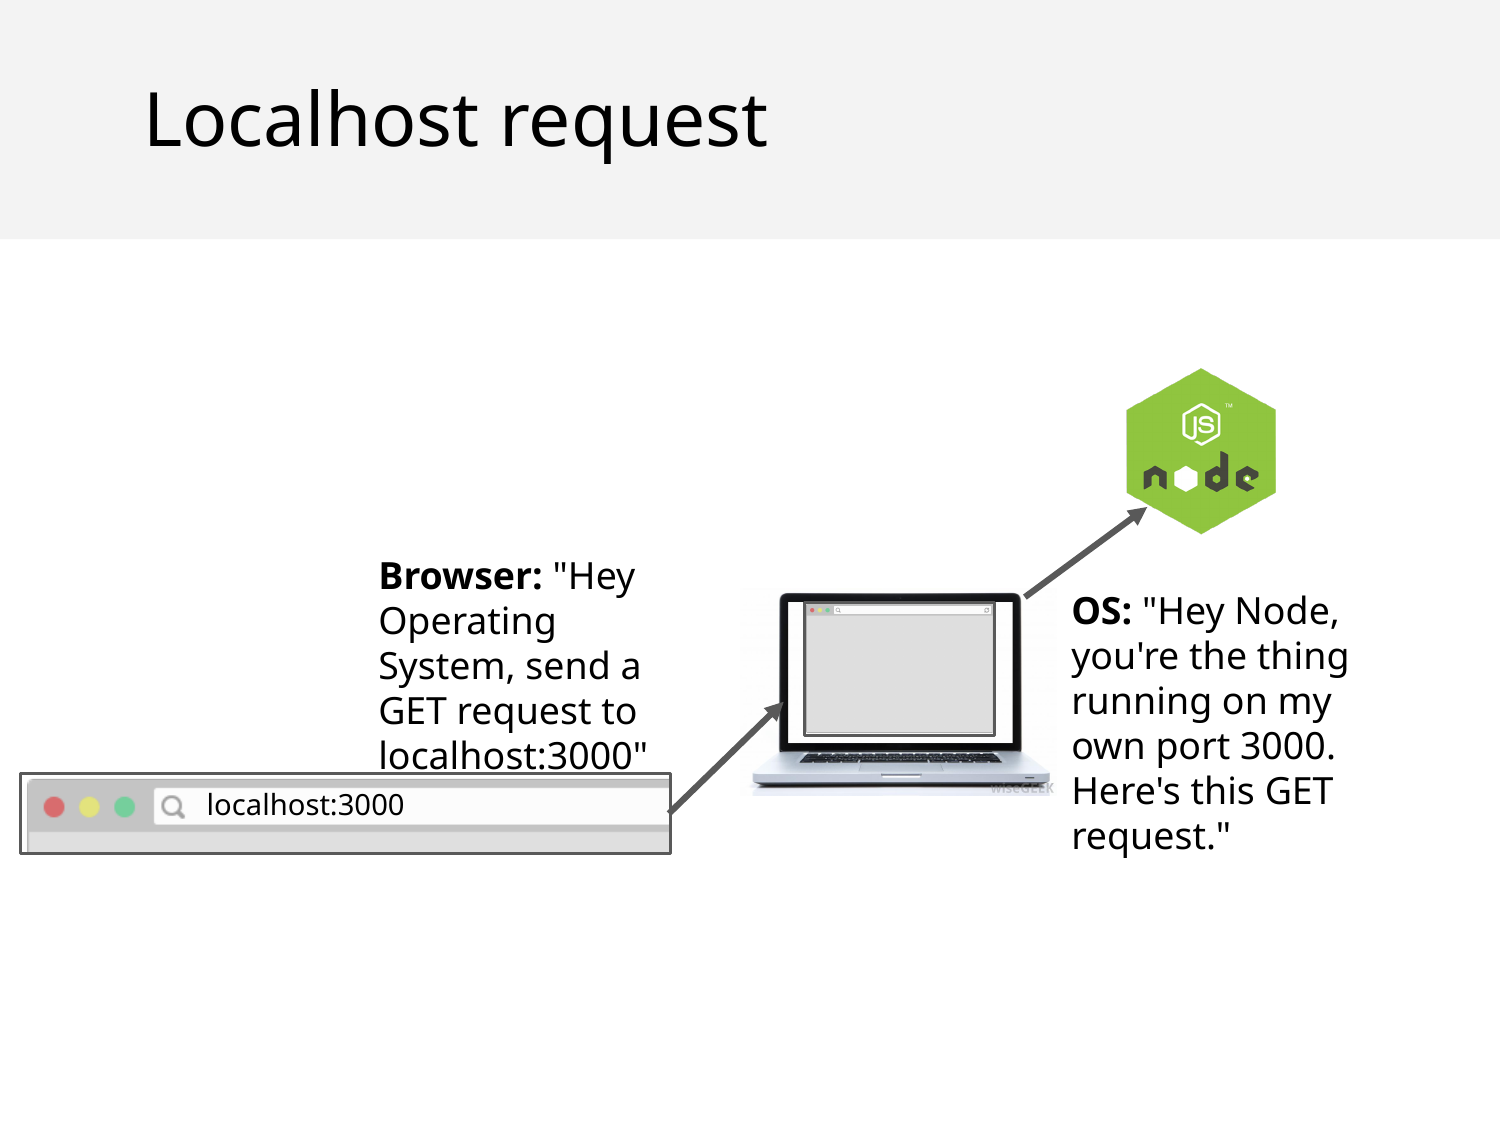

# Localhost request
Browser: "Hey Operating System, send a GET request to localhost:3000"
OS: "Hey Node, you're the thing running on my own port 3000. Here's this GET request."
localhost:3000